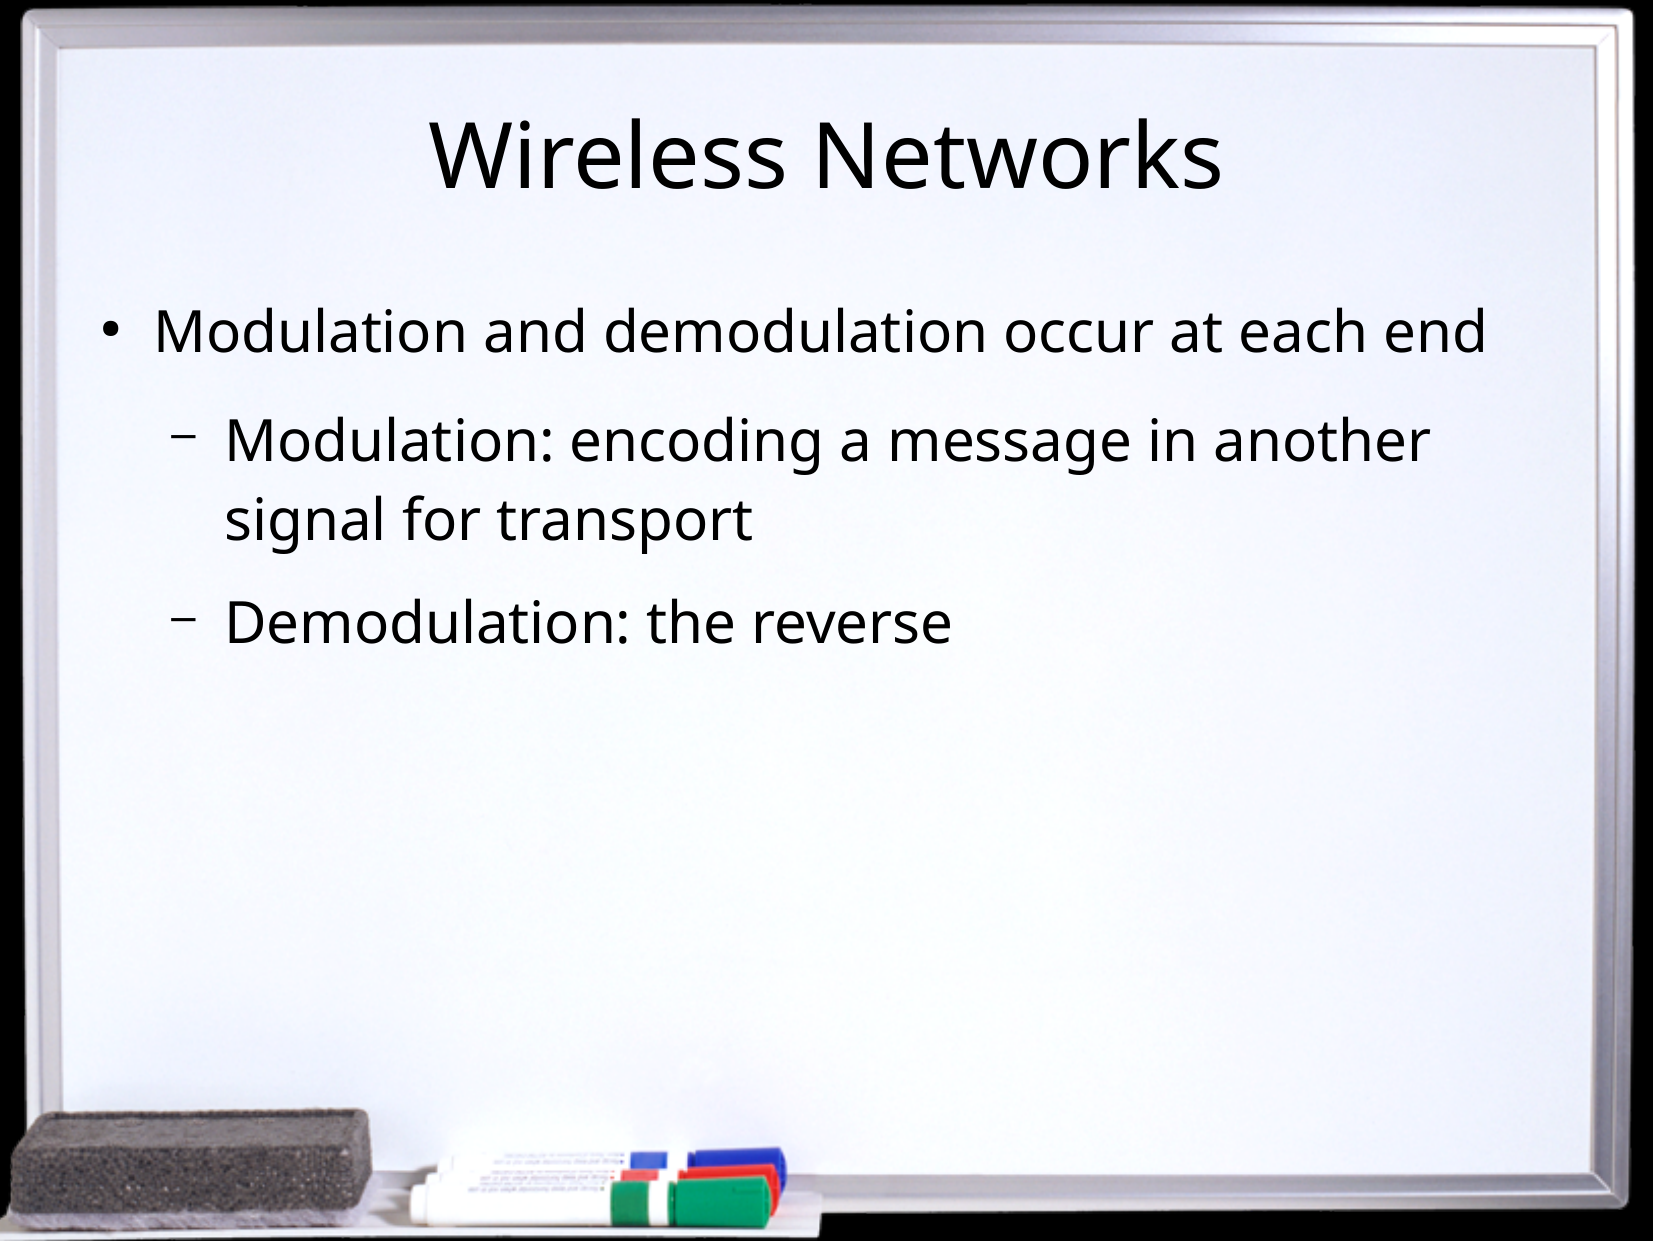

# Wireless Networks
Modulation and demodulation occur at each end
Modulation: encoding a message in another signal for transport
Demodulation: the reverse